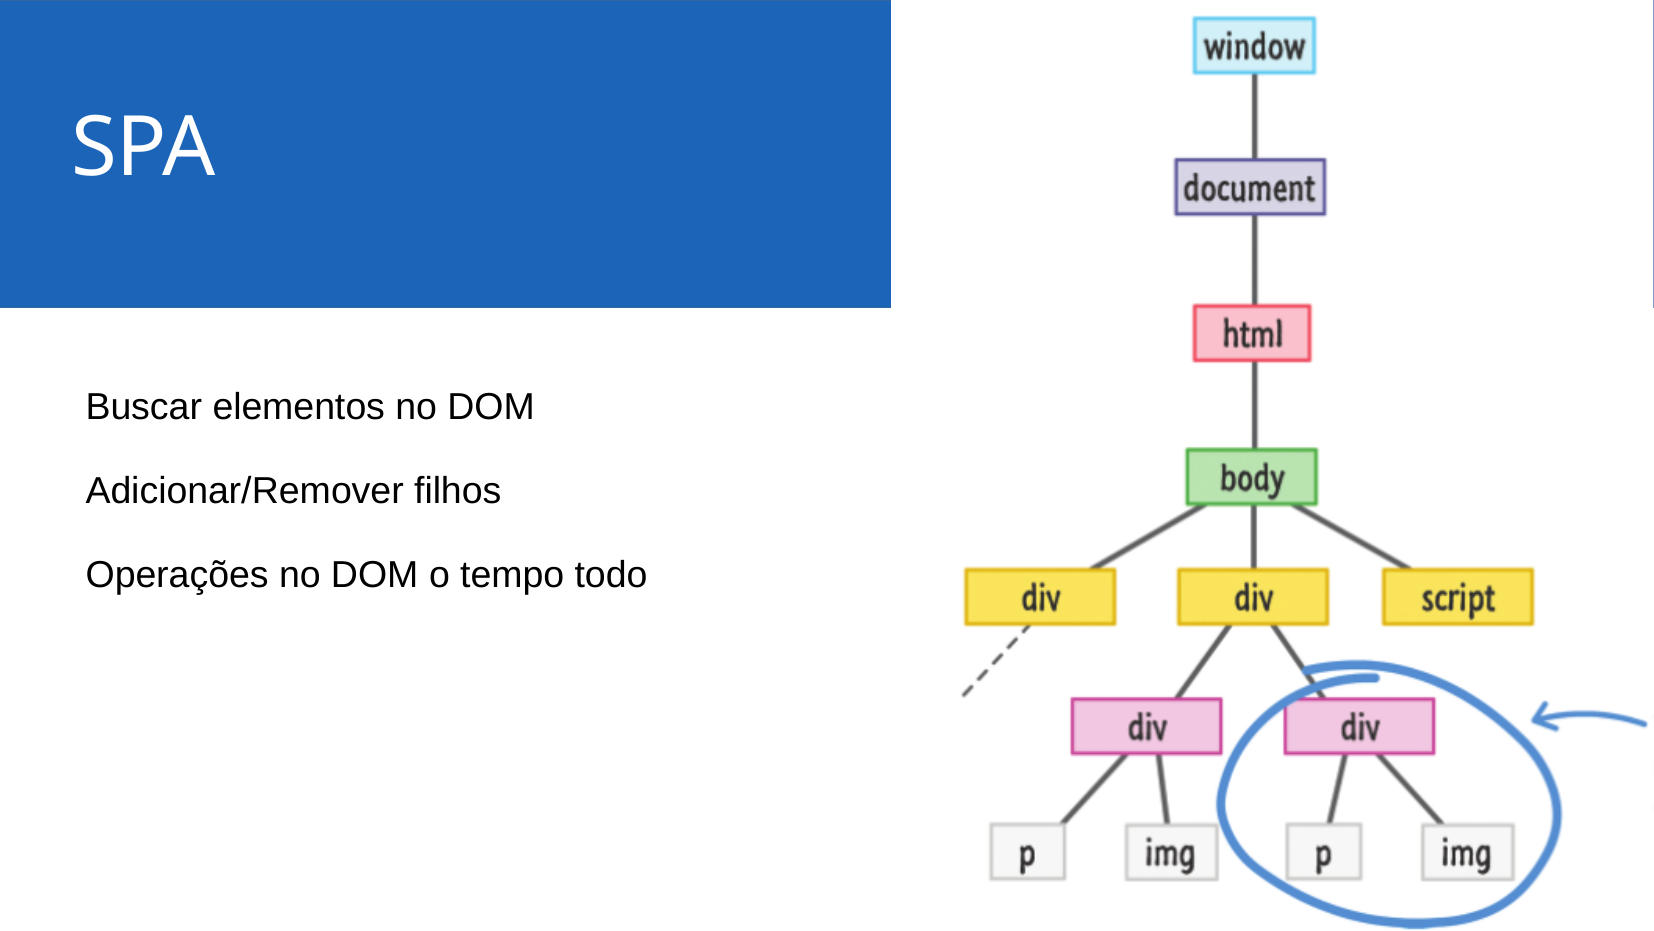

SPA
Buscar elementos no DOM
Adicionar/Remover filhos
Operações no DOM o tempo todo